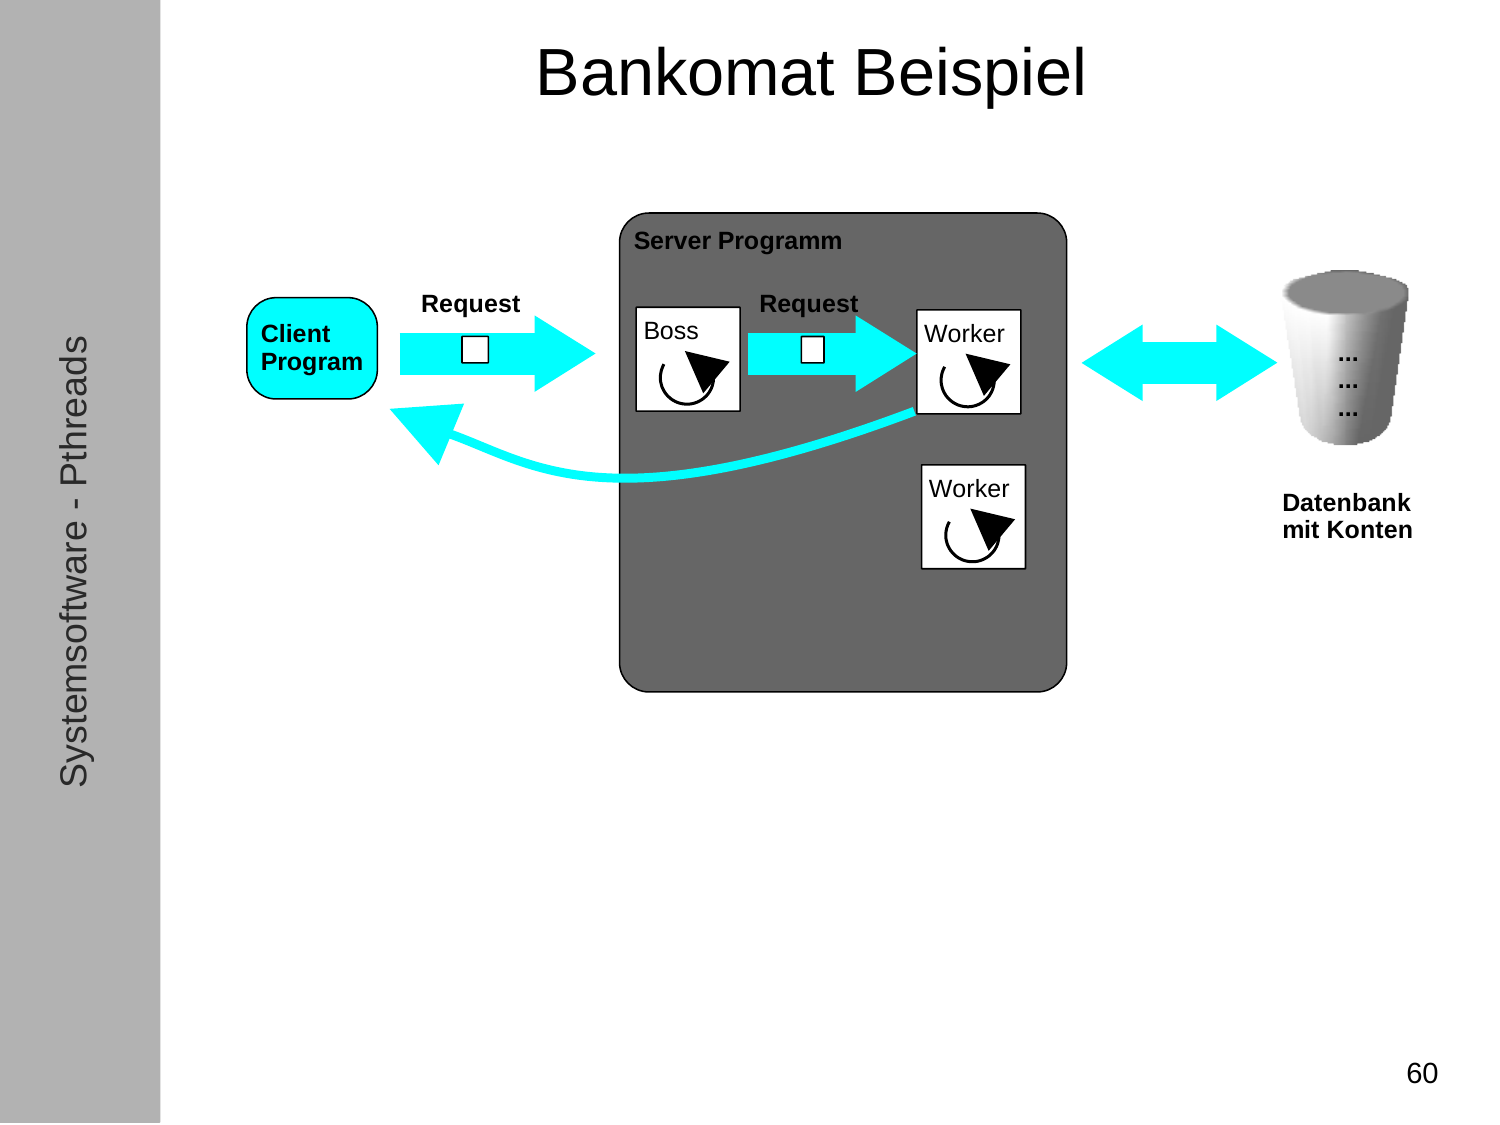

Bankomat Beispiel
Server Programm
...
...
...
Datenbank
mit Konten
Request
Request
Client
Program
Boss
Worker
Worker
Systemsoftware - Pthreads